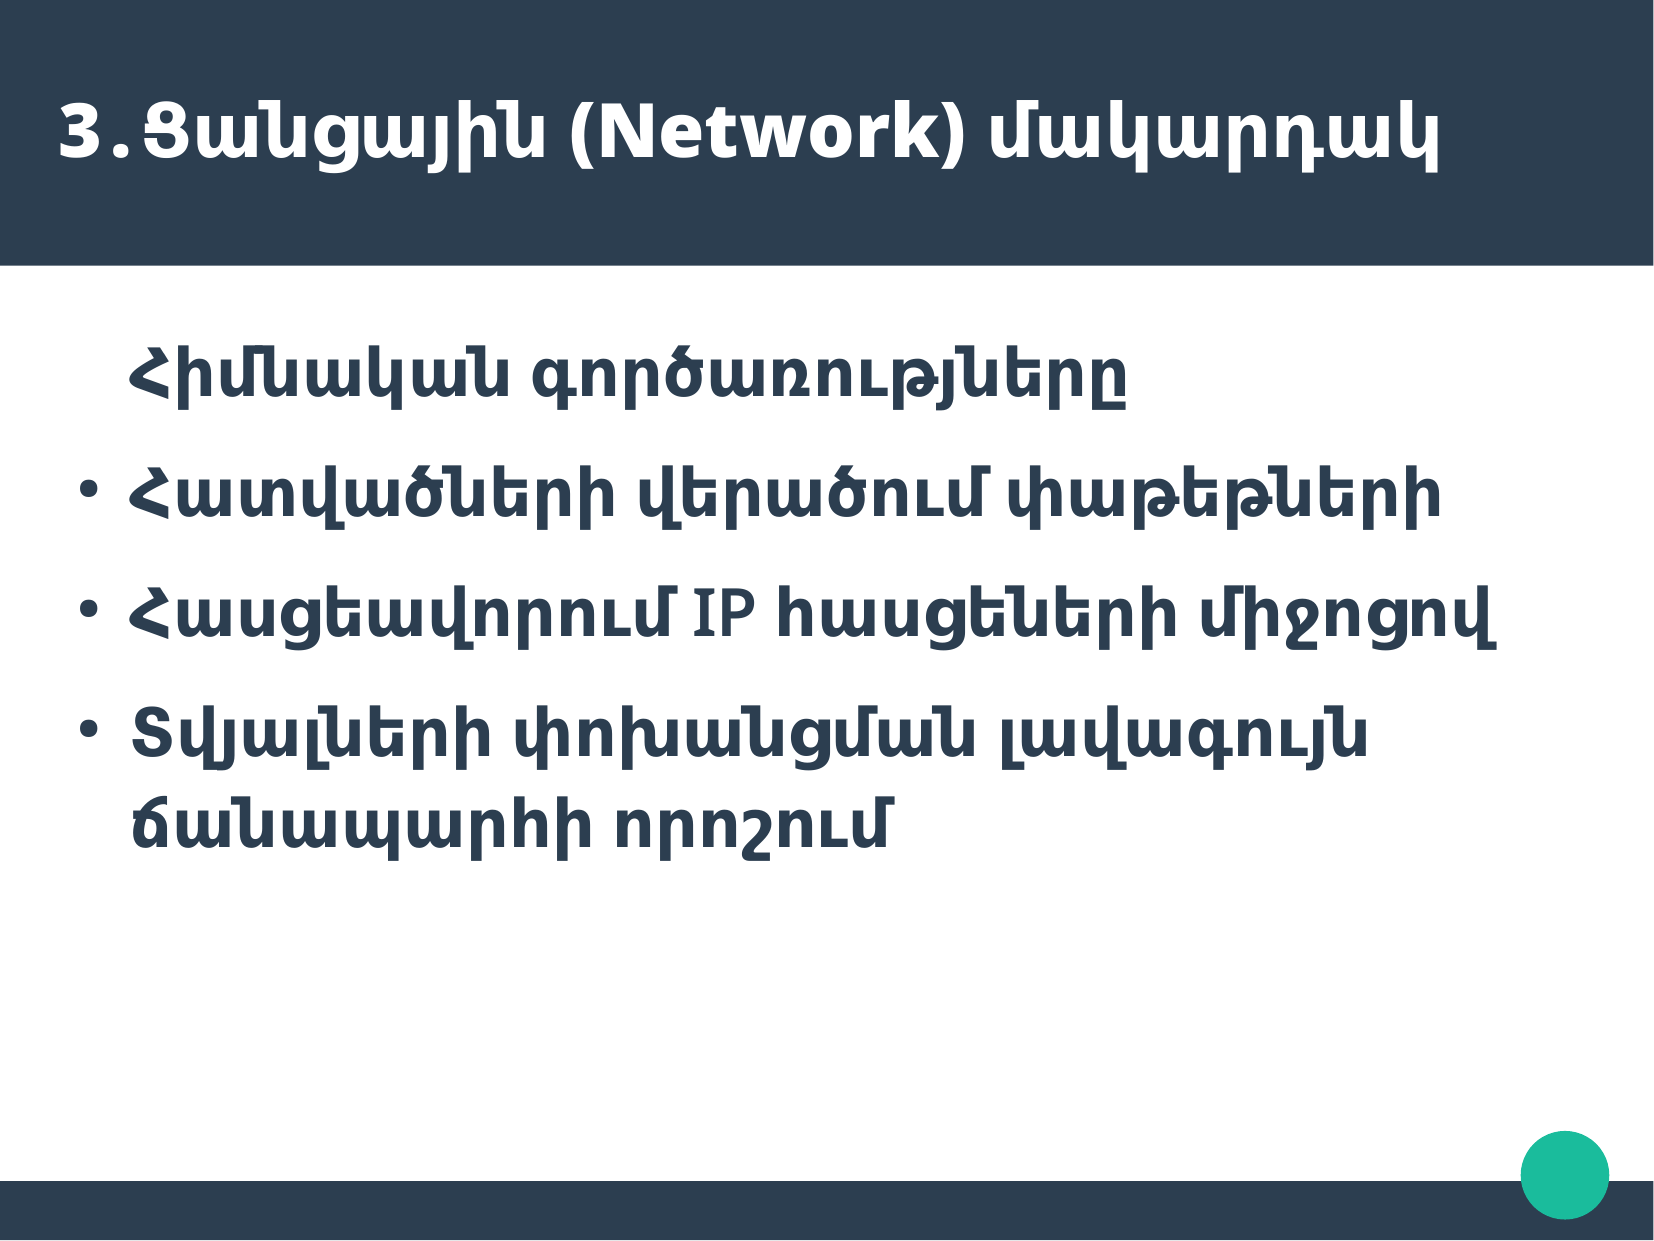

# 3․Ցանցային (Network) մակարդակ
Հիմնական գործառությները
Հատվածների վերածում փաթեթների
Հասցեավորում IP հասցեների միջոցով
Տվյալների փոխանցման լավագույն ճանապարհի որոշում